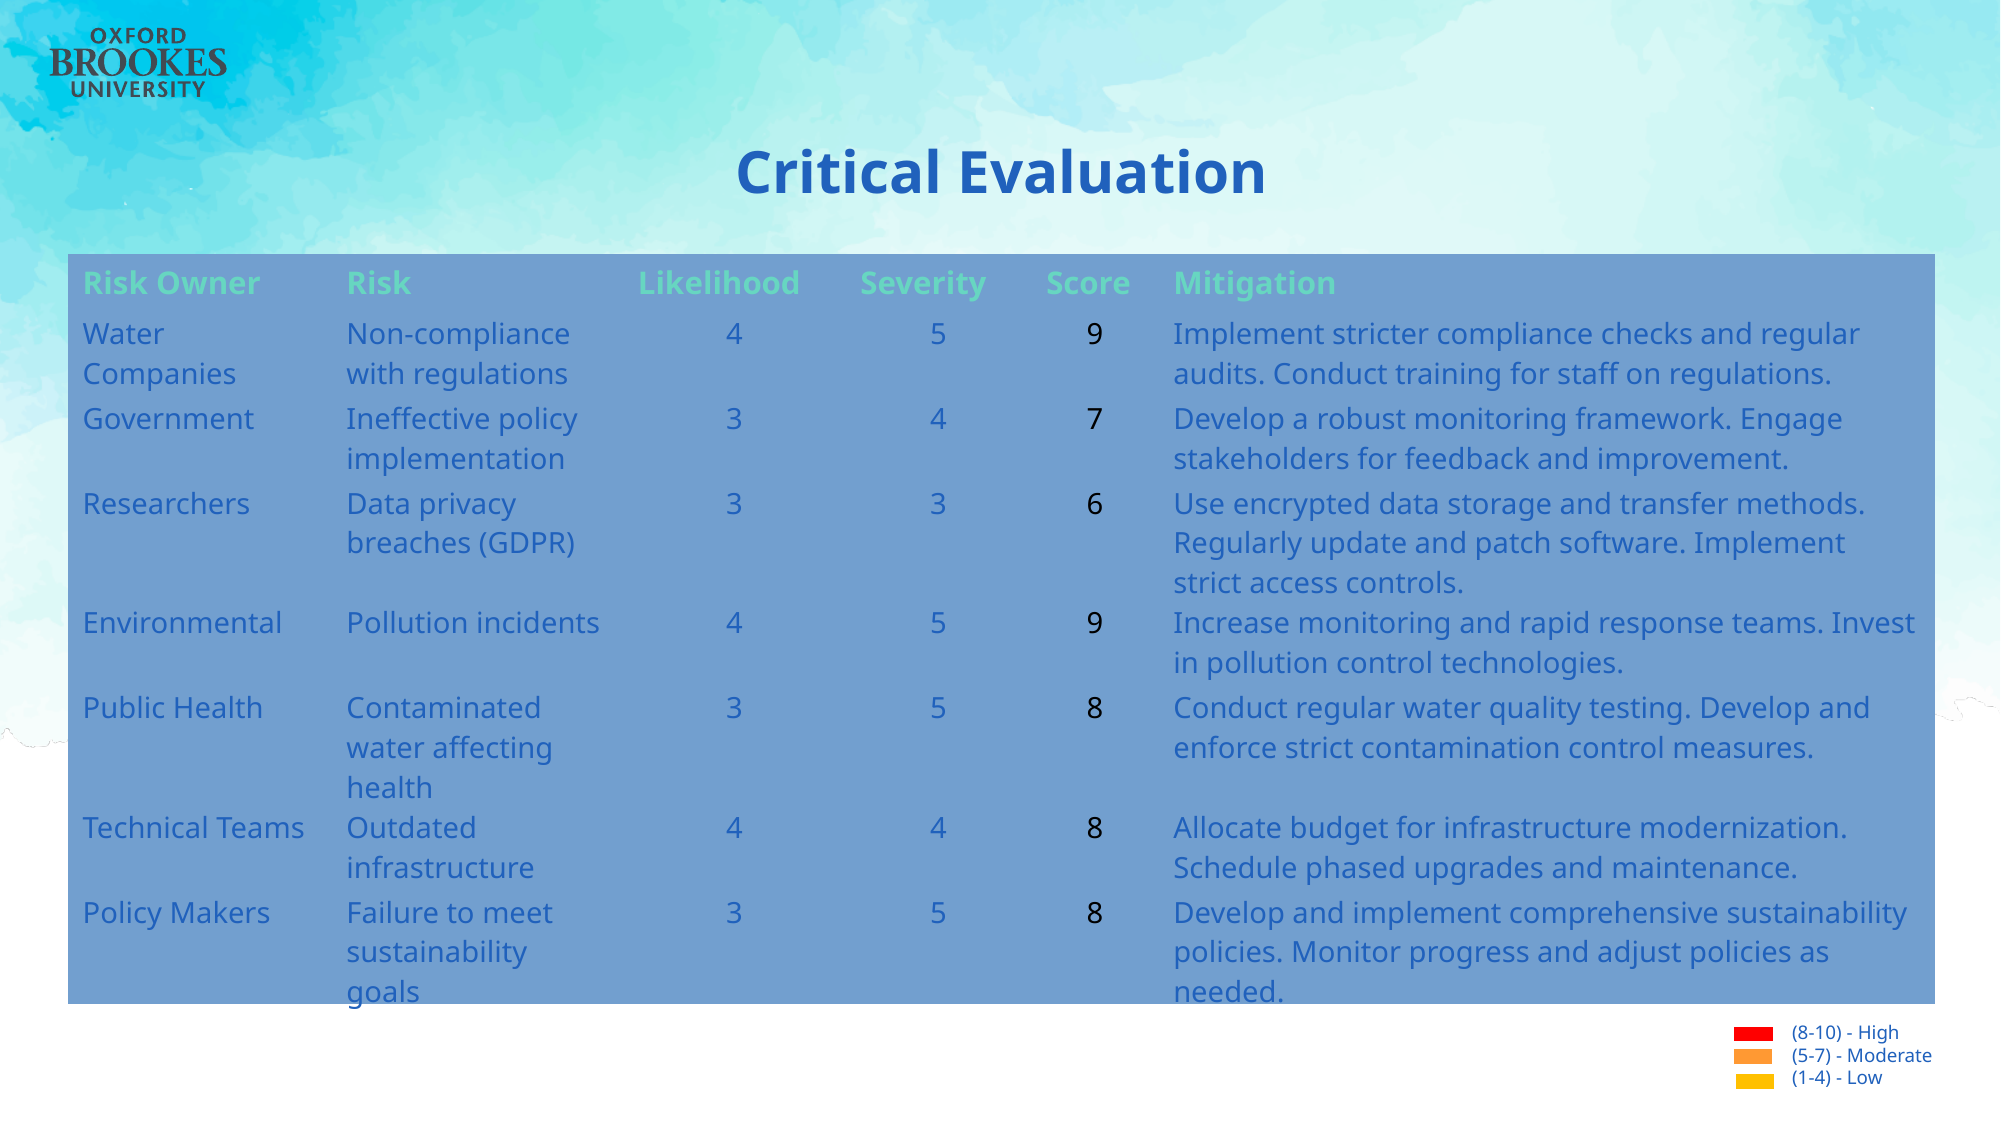

Critical Evaluation
| Risk Owner | Risk | Likelihood | Severity | Score | Mitigation |
| --- | --- | --- | --- | --- | --- |
| Water Companies | Non-compliance with regulations | 4 | 5 | 9 | Implement stricter compliance checks and regular audits. Conduct training for staff on regulations. |
| Government | Ineffective policy implementation | 3 | 4 | 7 | Develop a robust monitoring framework. Engage stakeholders for feedback and improvement. |
| Researchers | Data privacy breaches (GDPR) | 3 | 3 | 6 | Use encrypted data storage and transfer methods. Regularly update and patch software. Implement strict access controls. |
| Environmental | Pollution incidents | 4 | 5 | 9 | Increase monitoring and rapid response teams. Invest in pollution control technologies. |
| Public Health | Contaminated water affecting health | 3 | 5 | 8 | Conduct regular water quality testing. Develop and enforce strict contamination control measures. |
| Technical Teams | Outdated infrastructure | 4 | 4 | 8 | Allocate budget for infrastructure modernization. Schedule phased upgrades and maintenance. |
| Policy Makers | Failure to meet sustainability goals | 3 | 5 | 8 | Develop and implement comprehensive sustainability policies. Monitor progress and adjust policies as needed. |
(8-10) - High
(5-7) - Moderate
(1-4) - Low